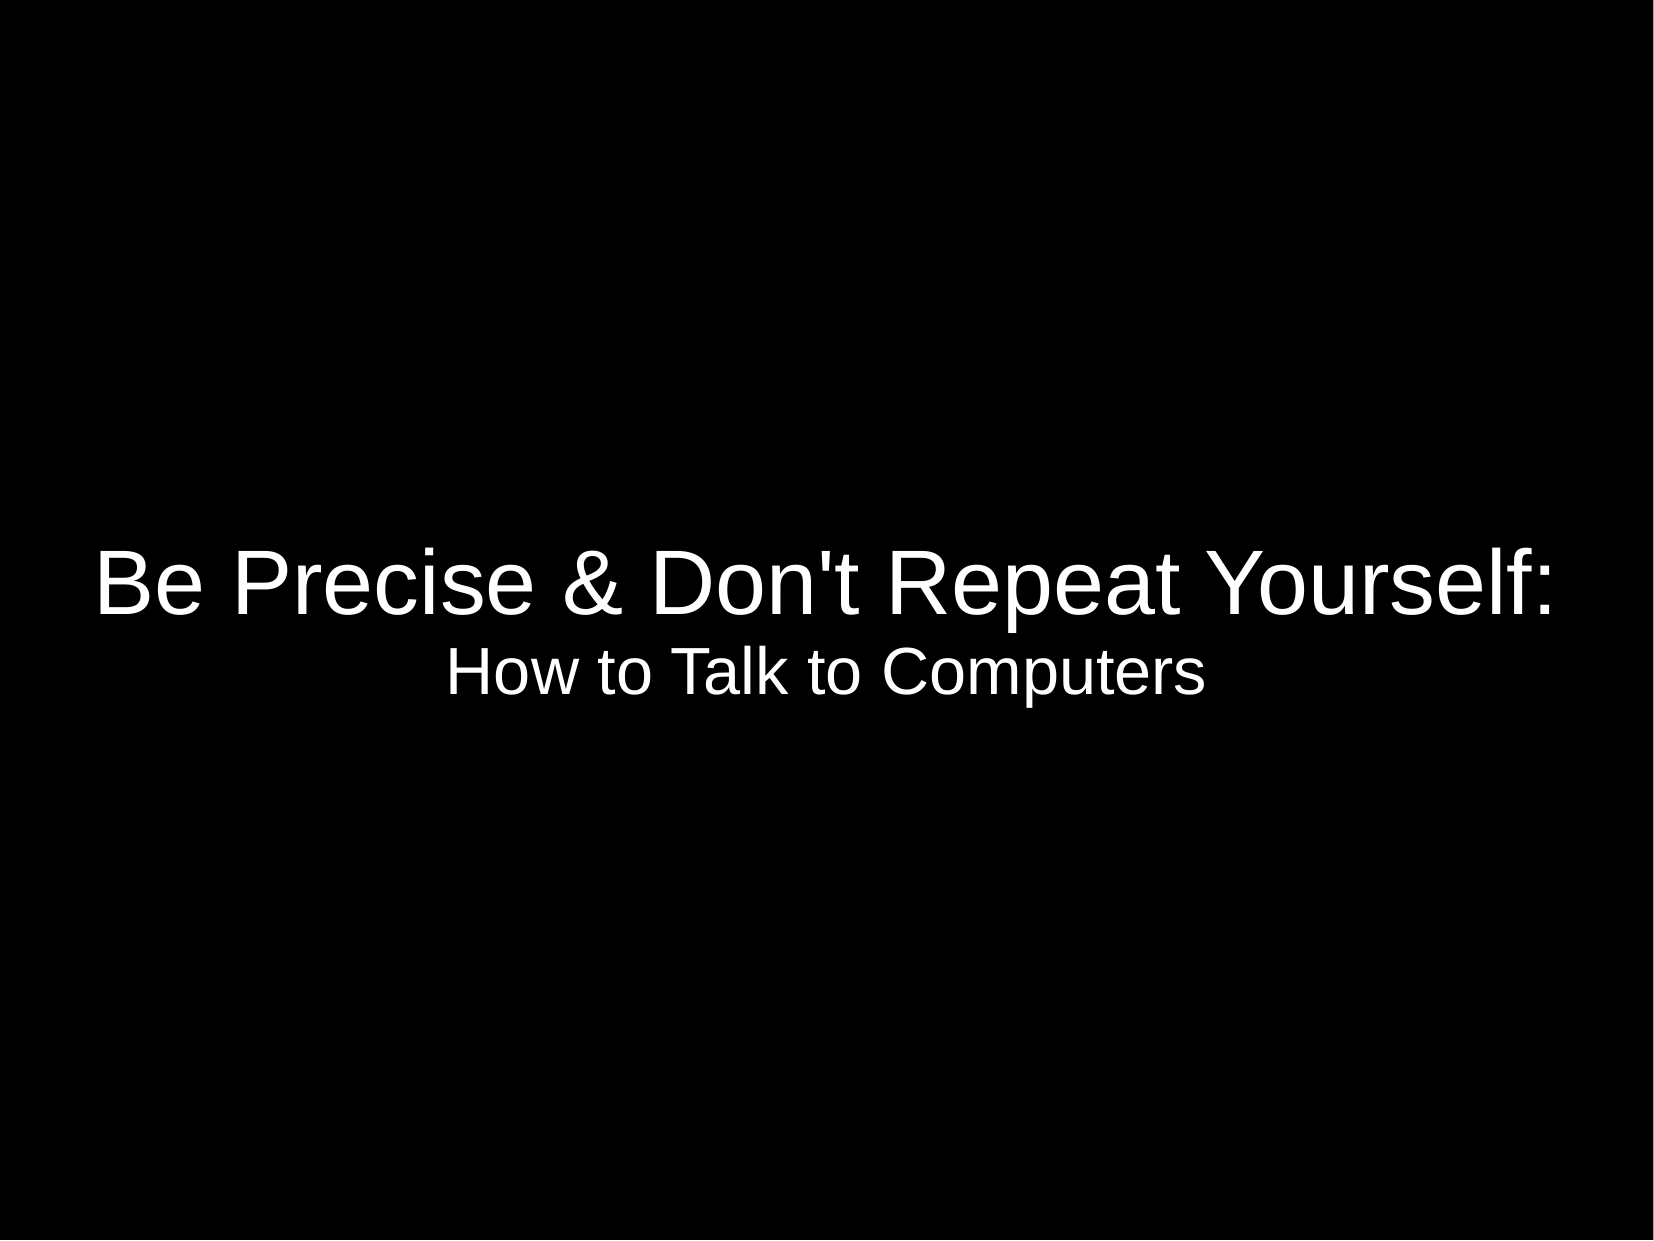

# Be Precise & Don't Repeat Yourself: How to Talk to Computers